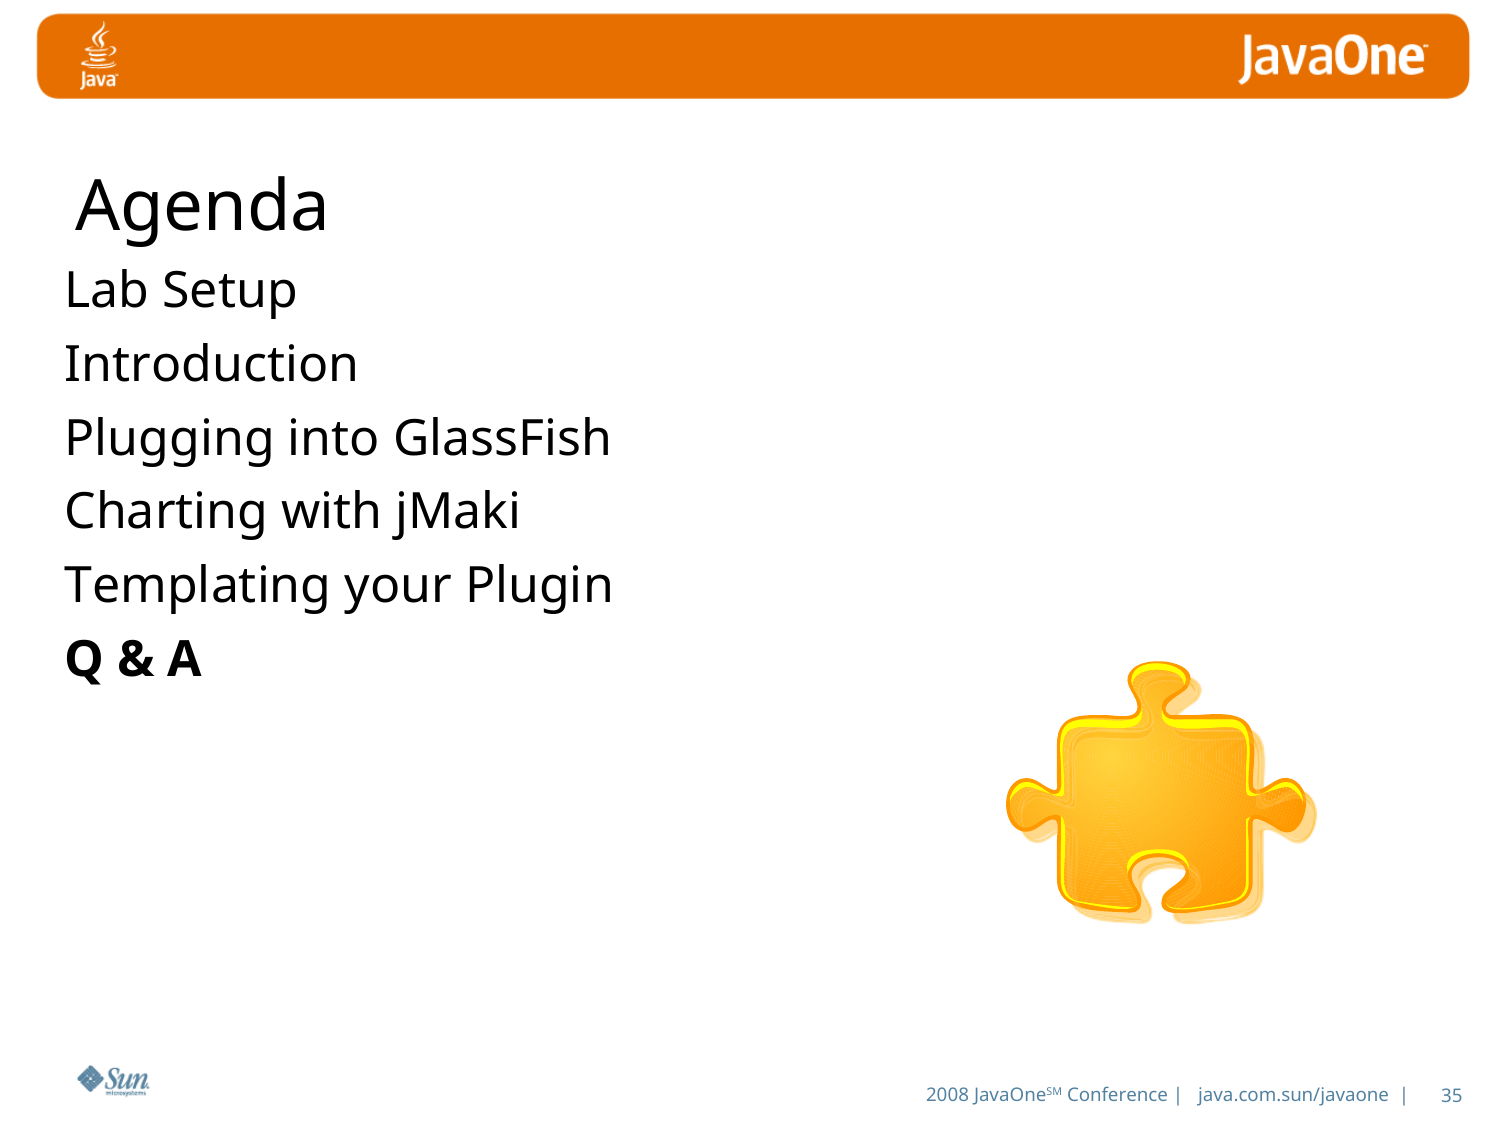

# Agenda
Lab Setup
Introduction
Plugging into GlassFish
Charting with jMaki
Templating your Plugin
Q & A